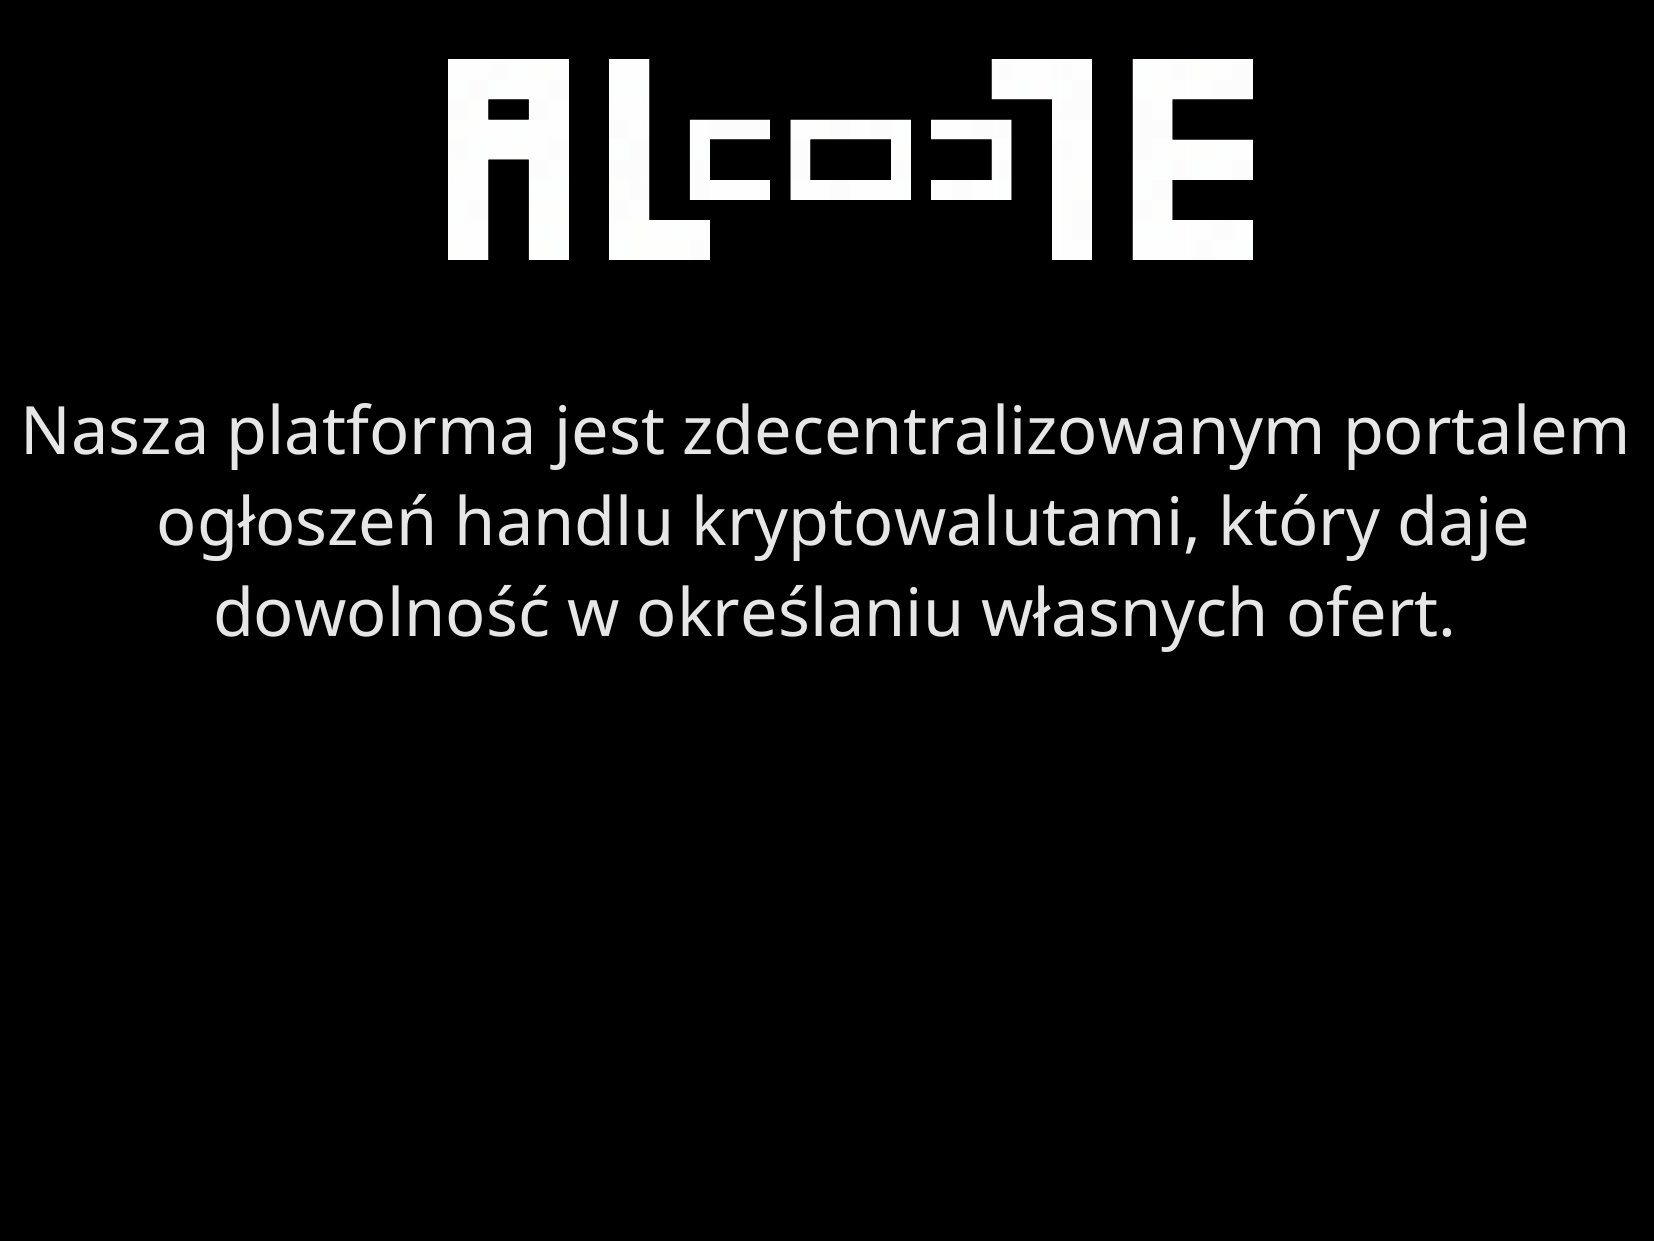

# Nasza platforma jest zdecentralizowanym portalem ogłoszeń handlu kryptowalutami, który daje dowolność w określaniu własnych ofert.